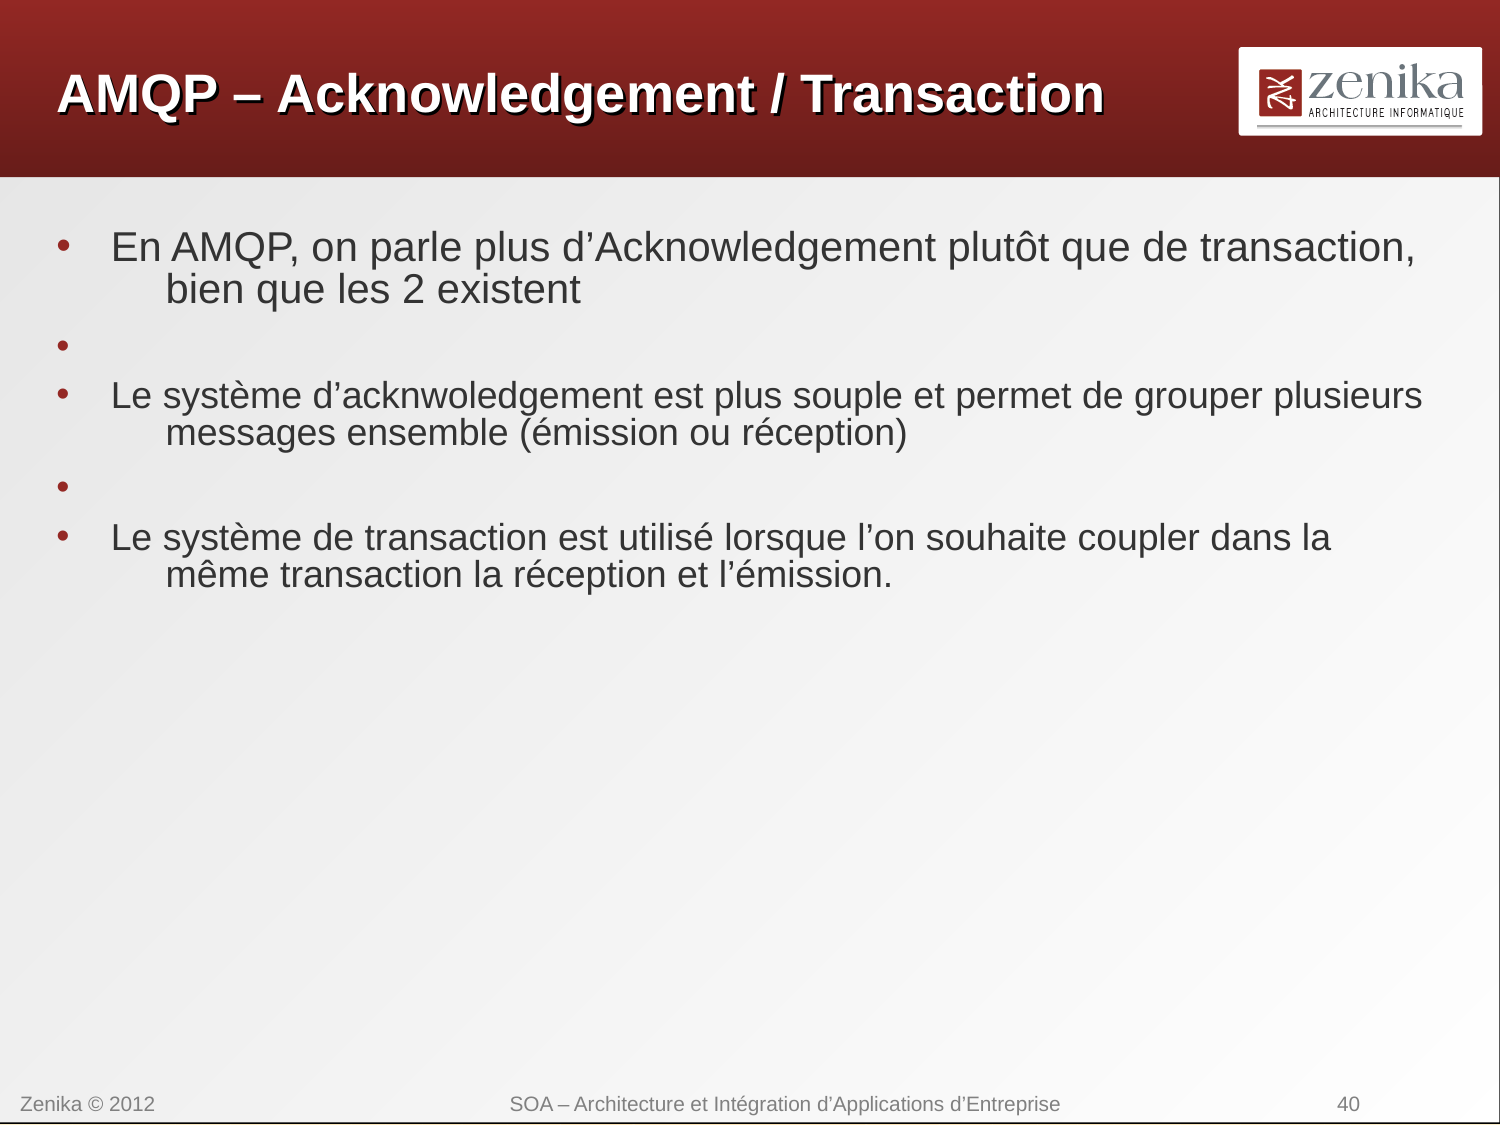

AMQP – Acknowledgement / Transaction
En AMQP, on parle plus d’Acknowledgement plutôt que de transaction, bien que les 2 existent
Le système d’acknwoledgement est plus souple et permet de grouper plusieurs messages ensemble (émission ou réception)
Le système de transaction est utilisé lorsque l’on souhaite coupler dans la même transaction la réception et l’émission.